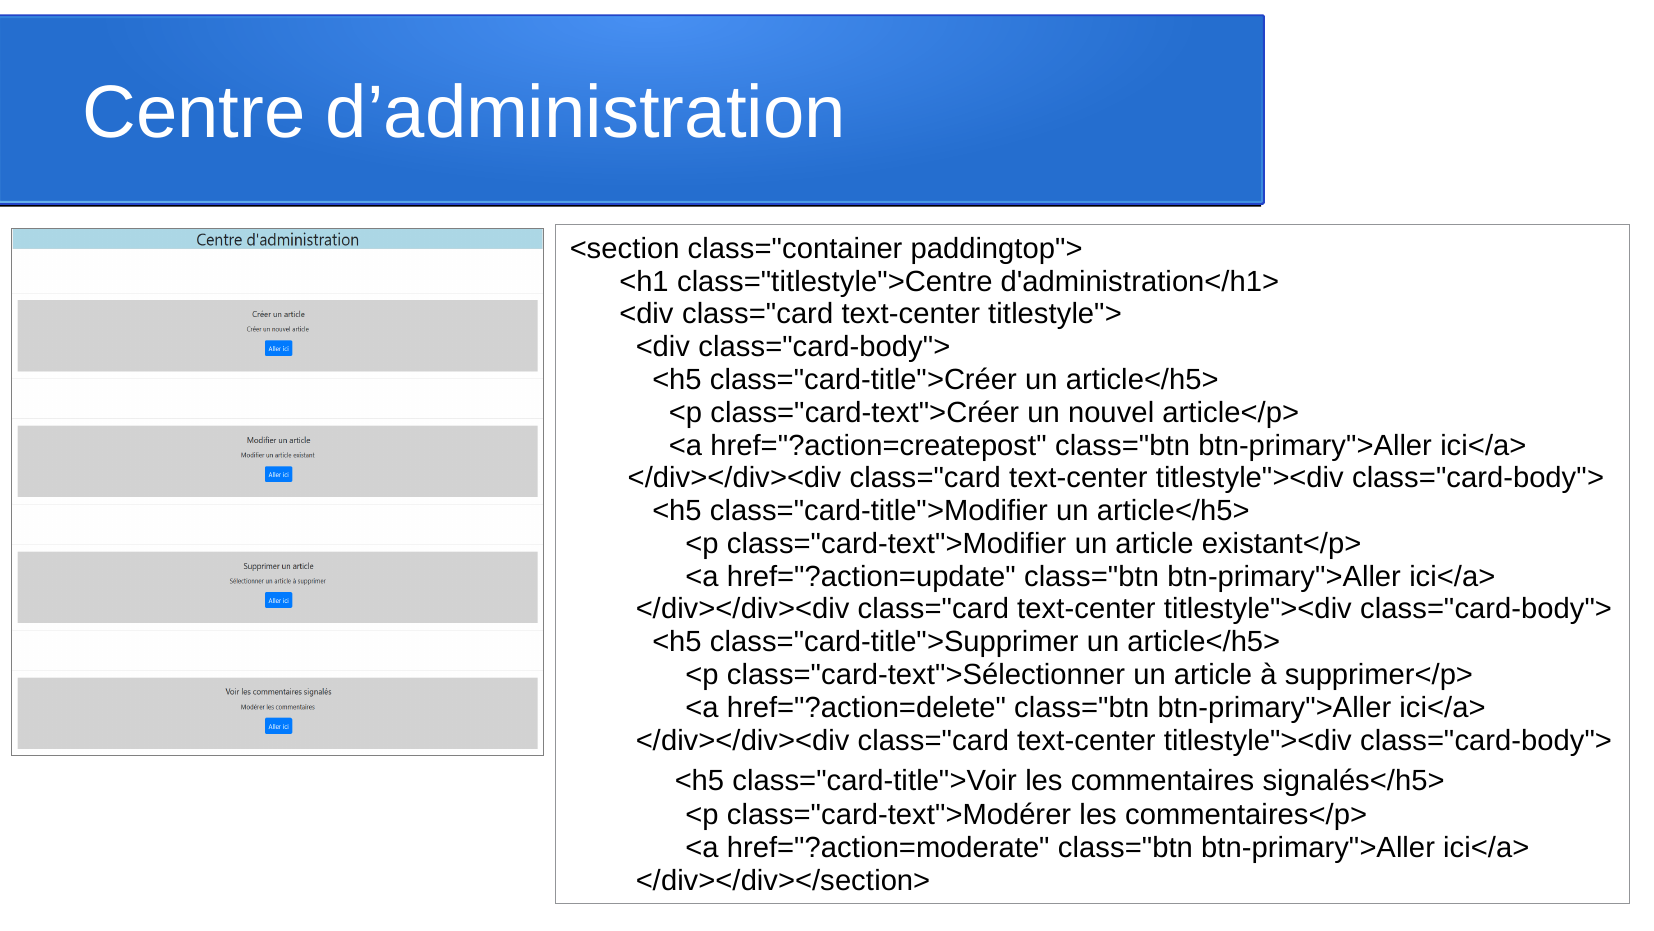

# Centre d’administration
<section class="container paddingtop">
 <h1 class="titlestyle">Centre d'administration</h1>
 <div class="card text-center titlestyle">
 <div class="card-body">
 <h5 class="card-title">Créer un article</h5>
 <p class="card-text">Créer un nouvel article</p>
 <a href="?action=createpost" class="btn btn-primary">Aller ici</a>
 </div></div><div class="card text-center titlestyle"><div class="card-body">
 <h5 class="card-title">Modifier un article</h5>
 <p class="card-text">Modifier un article existant</p>
 <a href="?action=update" class="btn btn-primary">Aller ici</a>
 </div></div><div class="card text-center titlestyle"><div class="card-body">
 <h5 class="card-title">Supprimer un article</h5>
 <p class="card-text">Sélectionner un article à supprimer</p>
 <a href="?action=delete" class="btn btn-primary">Aller ici</a>
 </div></div><div class="card text-center titlestyle"><div class="card-body">
 <h5 class="card-title">Voir les commentaires signalés</h5>
 <p class="card-text">Modérer les commentaires</p>
 <a href="?action=moderate" class="btn btn-primary">Aller ici</a>
 </div></div></section>